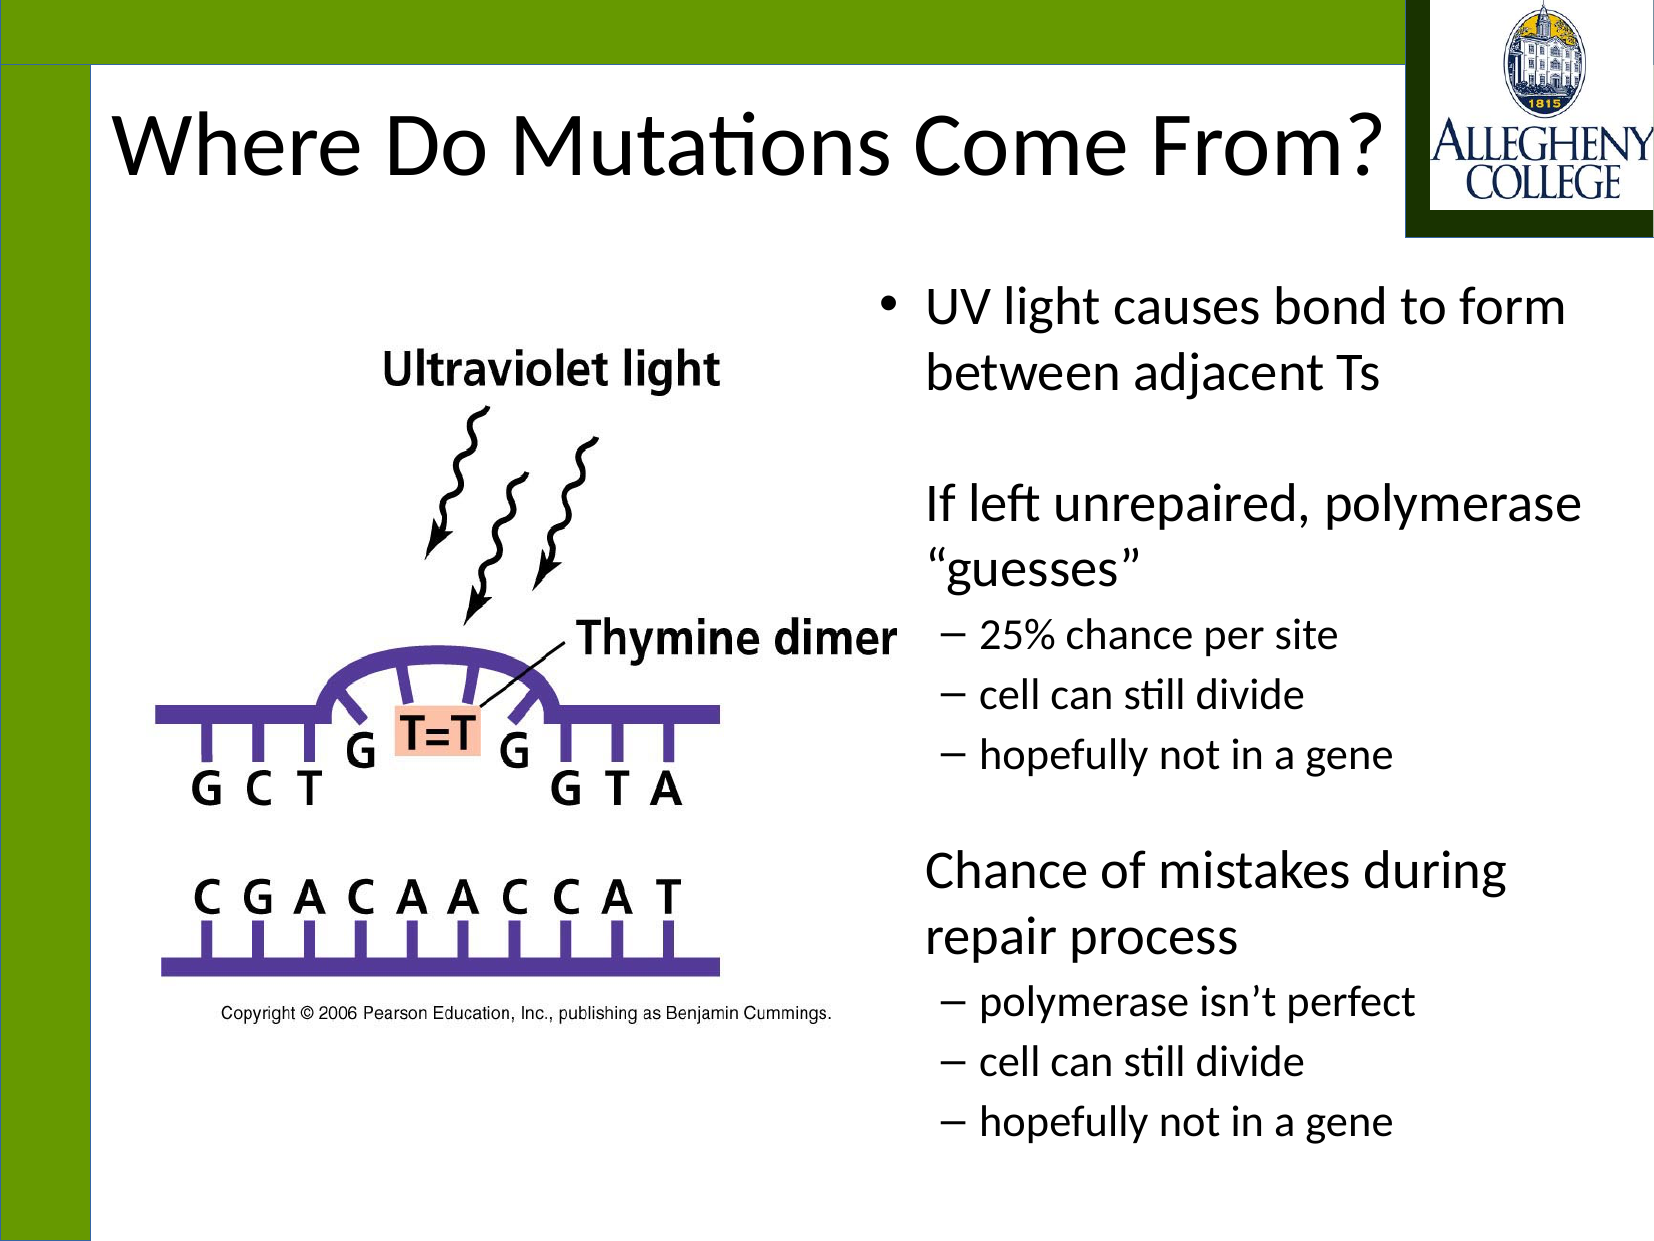

# Where Do Mutations Come From?
UV light causes bond to form between adjacent Ts
If left unrepaired, polymerase “guesses”
25% chance per site
cell can still divide
hopefully not in a gene
Chance of mistakes during repair process
polymerase isn’t perfect
cell can still divide
hopefully not in a gene